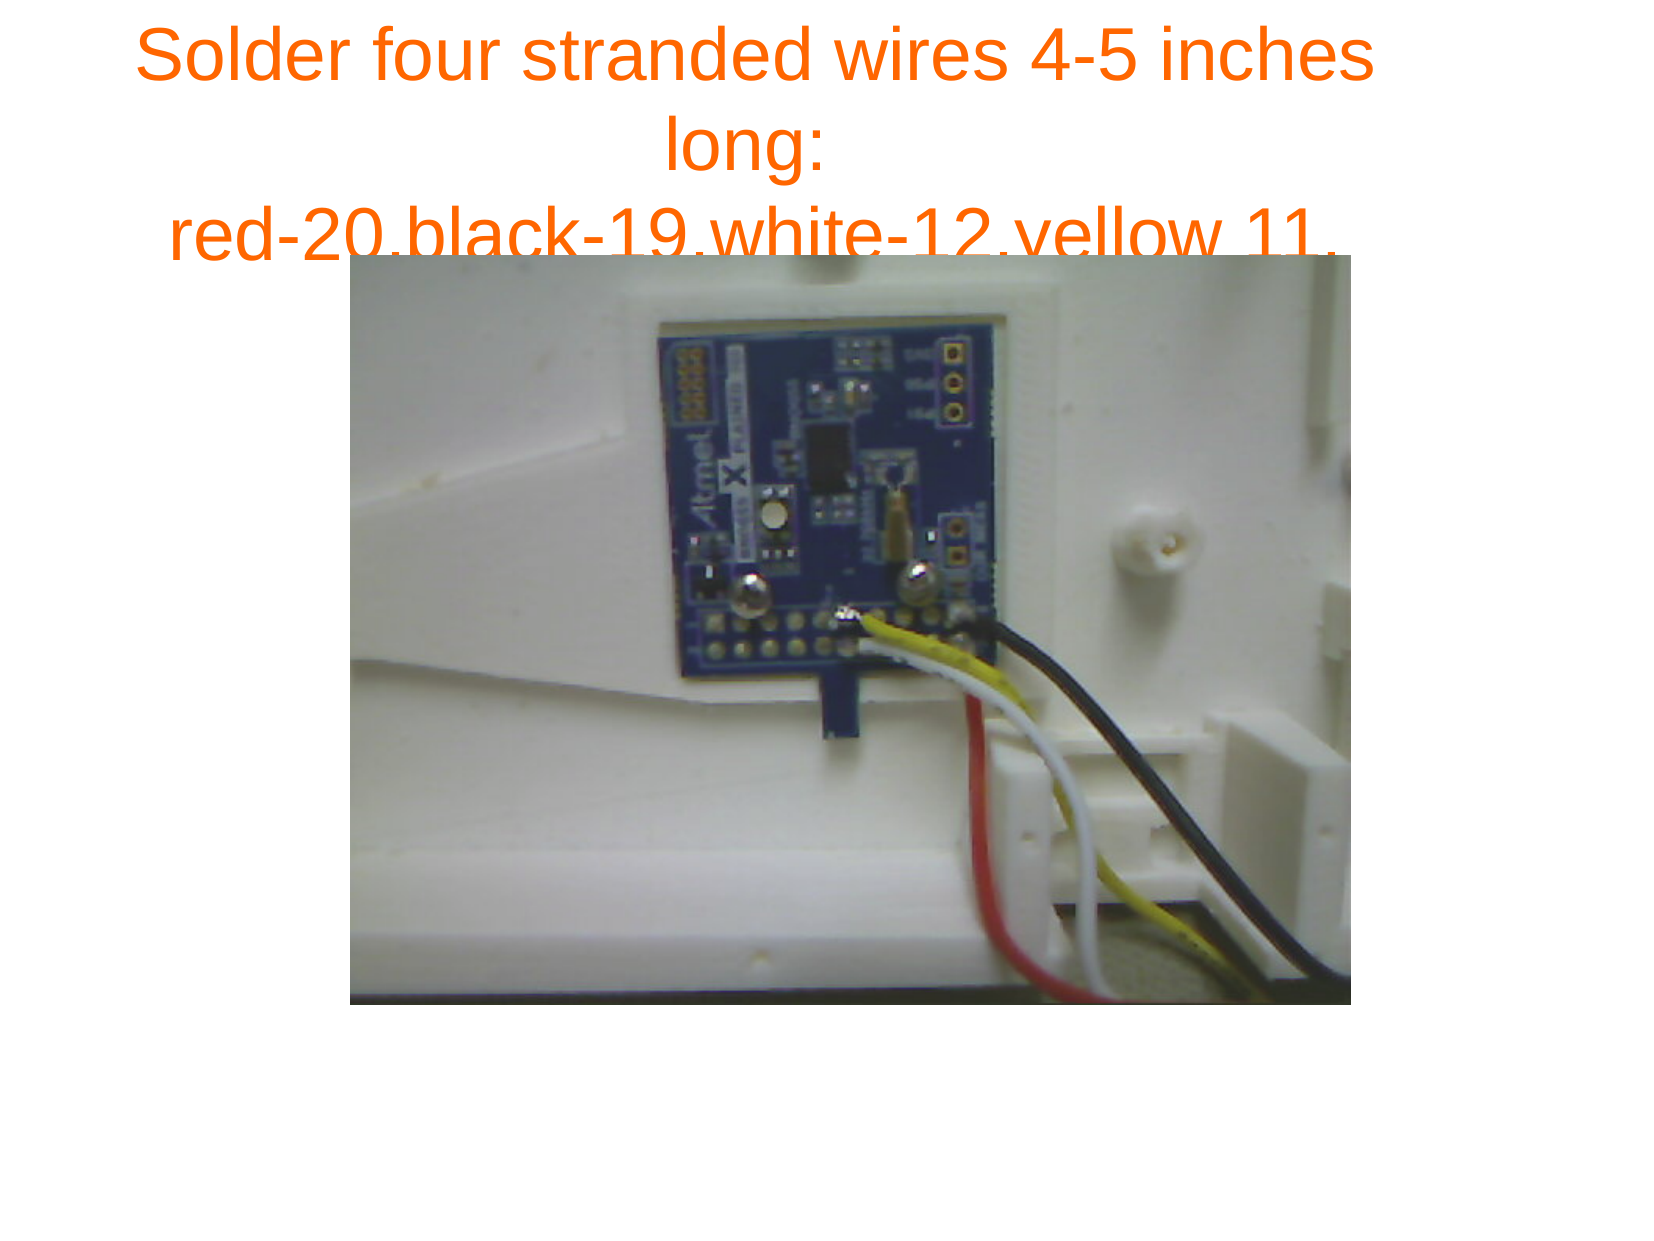

# Solder four stranded wires 4-5 inches long: red-20,black-19,white-12,yellow 11.